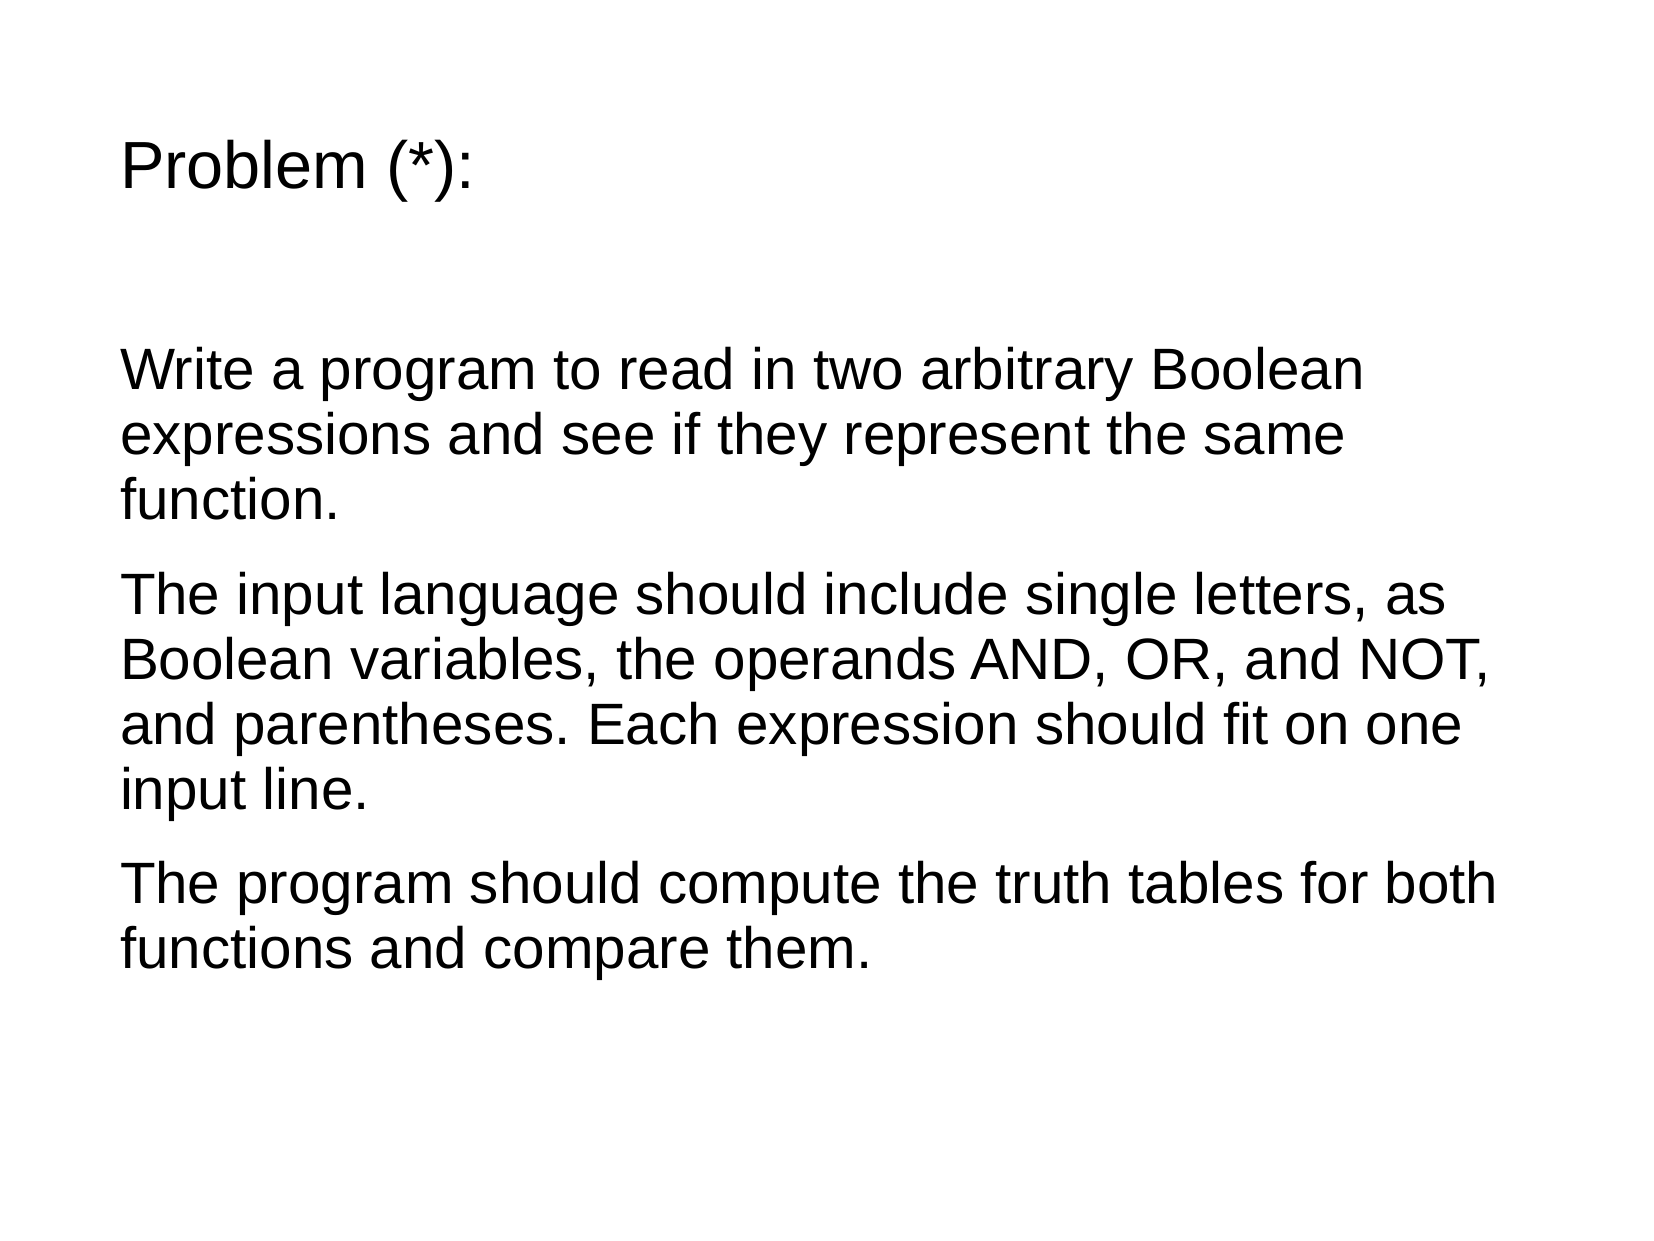

# Problem (*):
Write a program to read in two arbitrary Boolean expressions and see if they represent the same function.
The input language should include single letters, as Boolean variables, the operands AND, OR, and NOT, and parentheses. Each expression should fit on one input line.
The program should compute the truth tables for both functions and compare them.